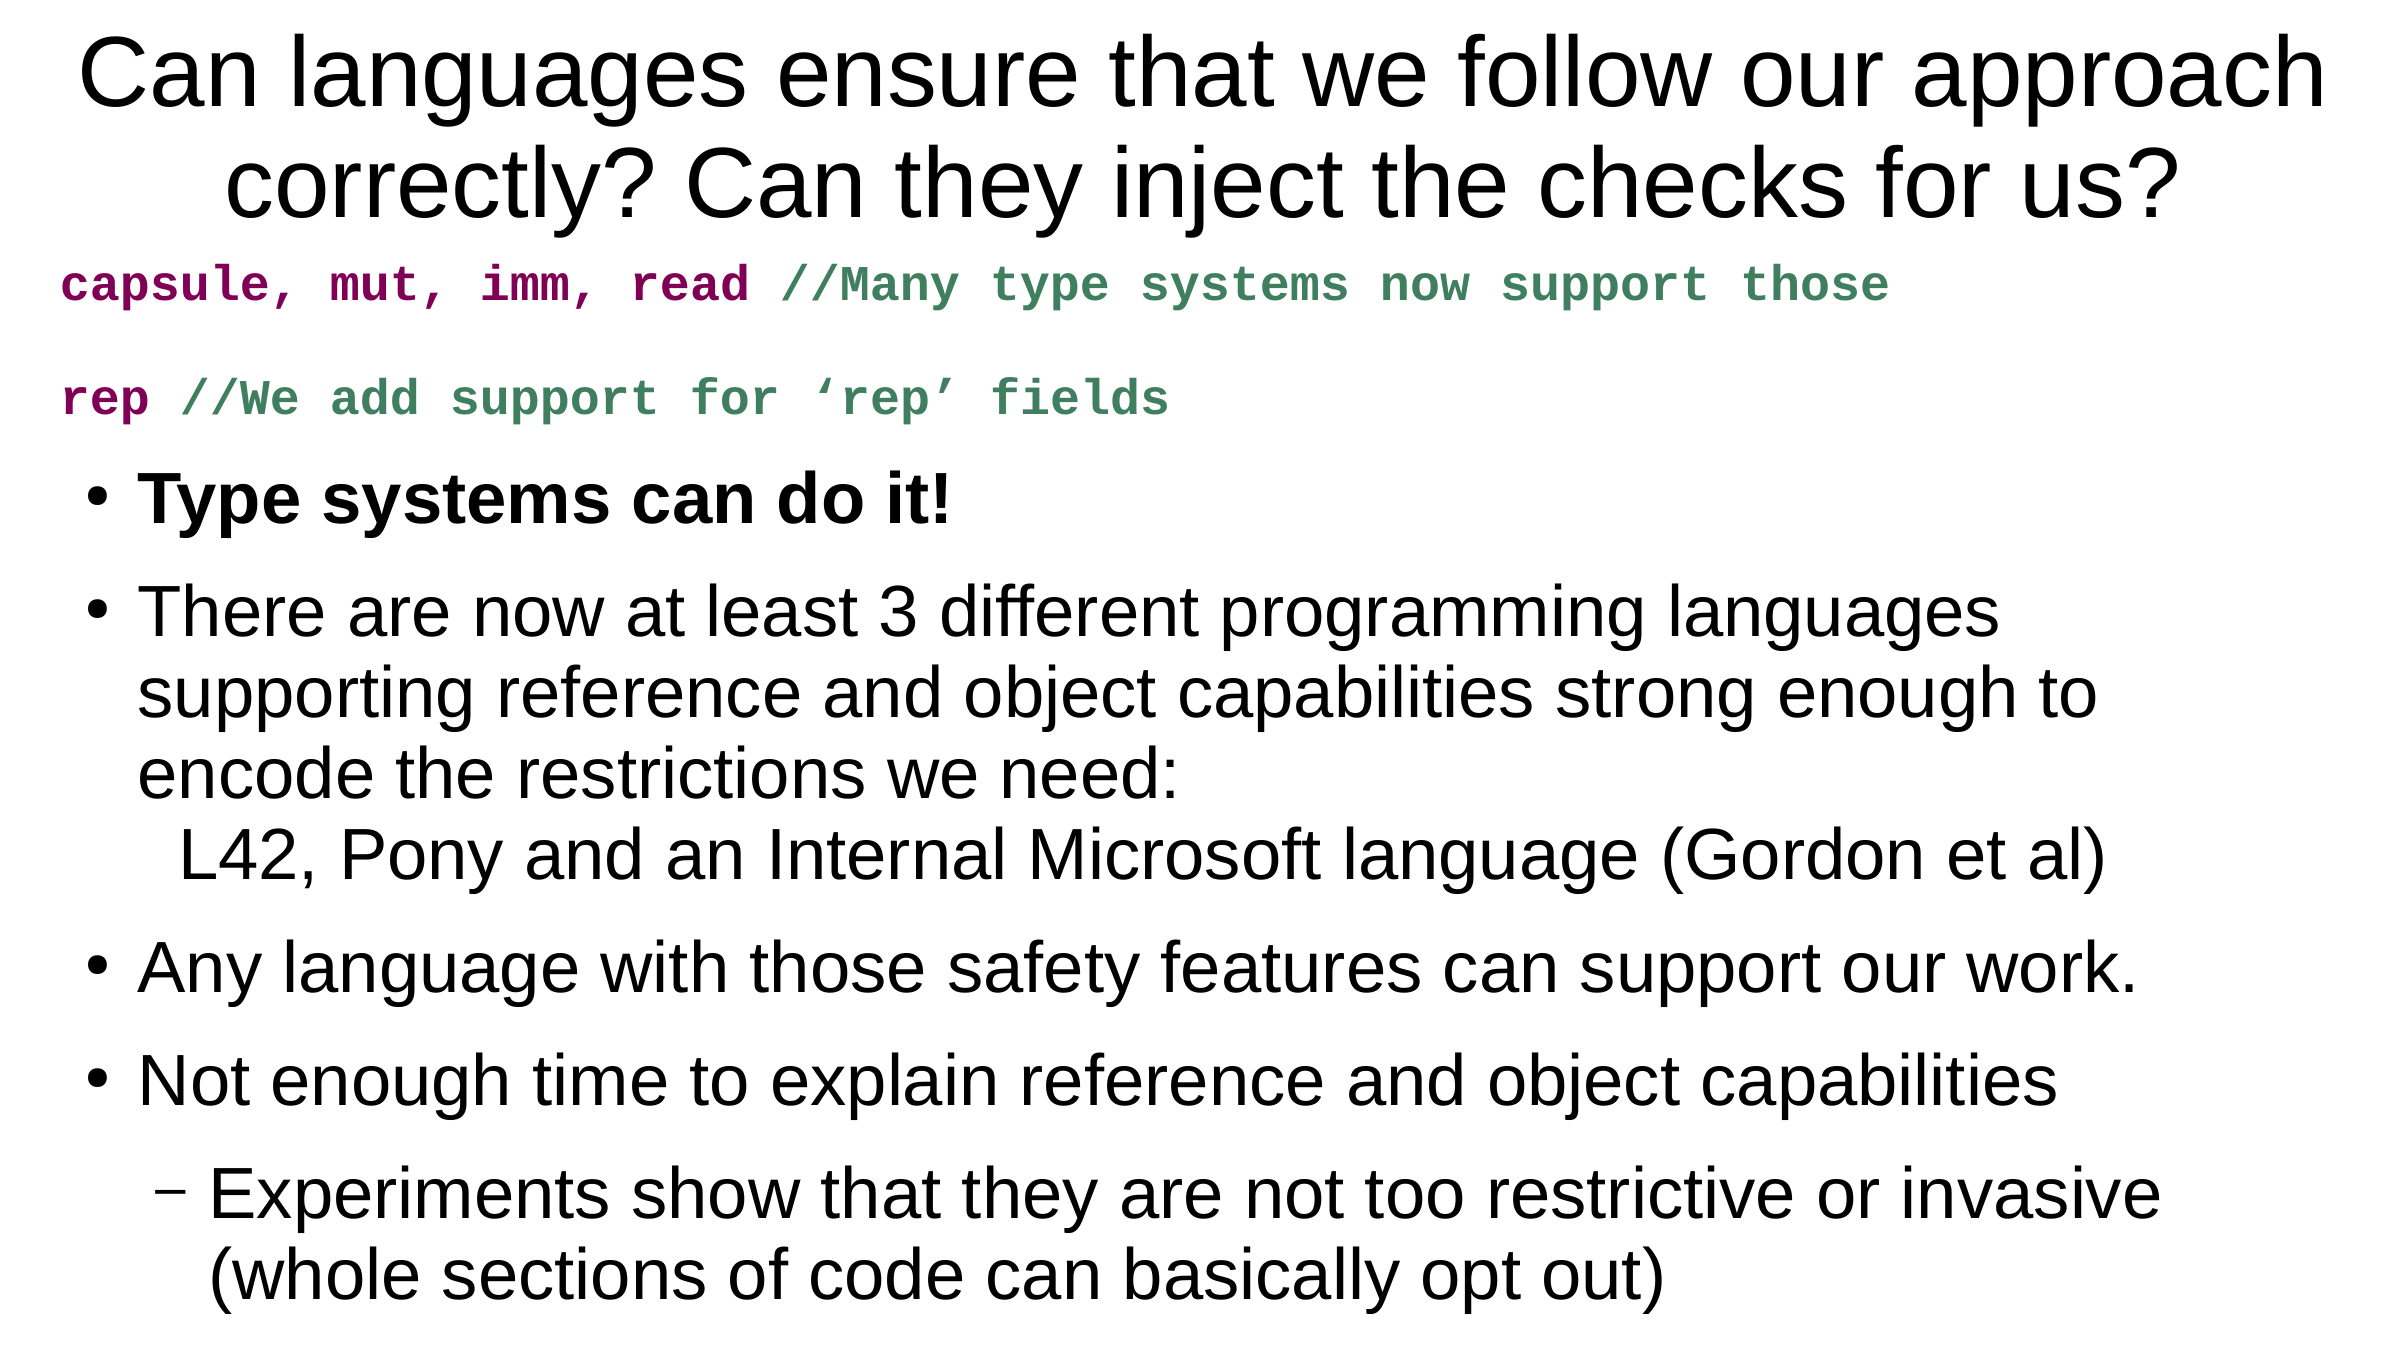

# Can languages ensure that we follow our approach correctly? Can they inject the checks for us?
capsule, mut, imm, read //Many type systems now support those
rep //We add support for ‘rep’ fields
Type systems can do it!
There are now at least 3 different programming languages supporting reference and object capabilities strong enough to encode the restrictions we need:
 L42, Pony and an Internal Microsoft language (Gordon et al)
Any language with those safety features can support our work.
Not enough time to explain reference and object capabilities
Experiments show that they are not too restrictive or invasive (whole sections of code can basically opt out)